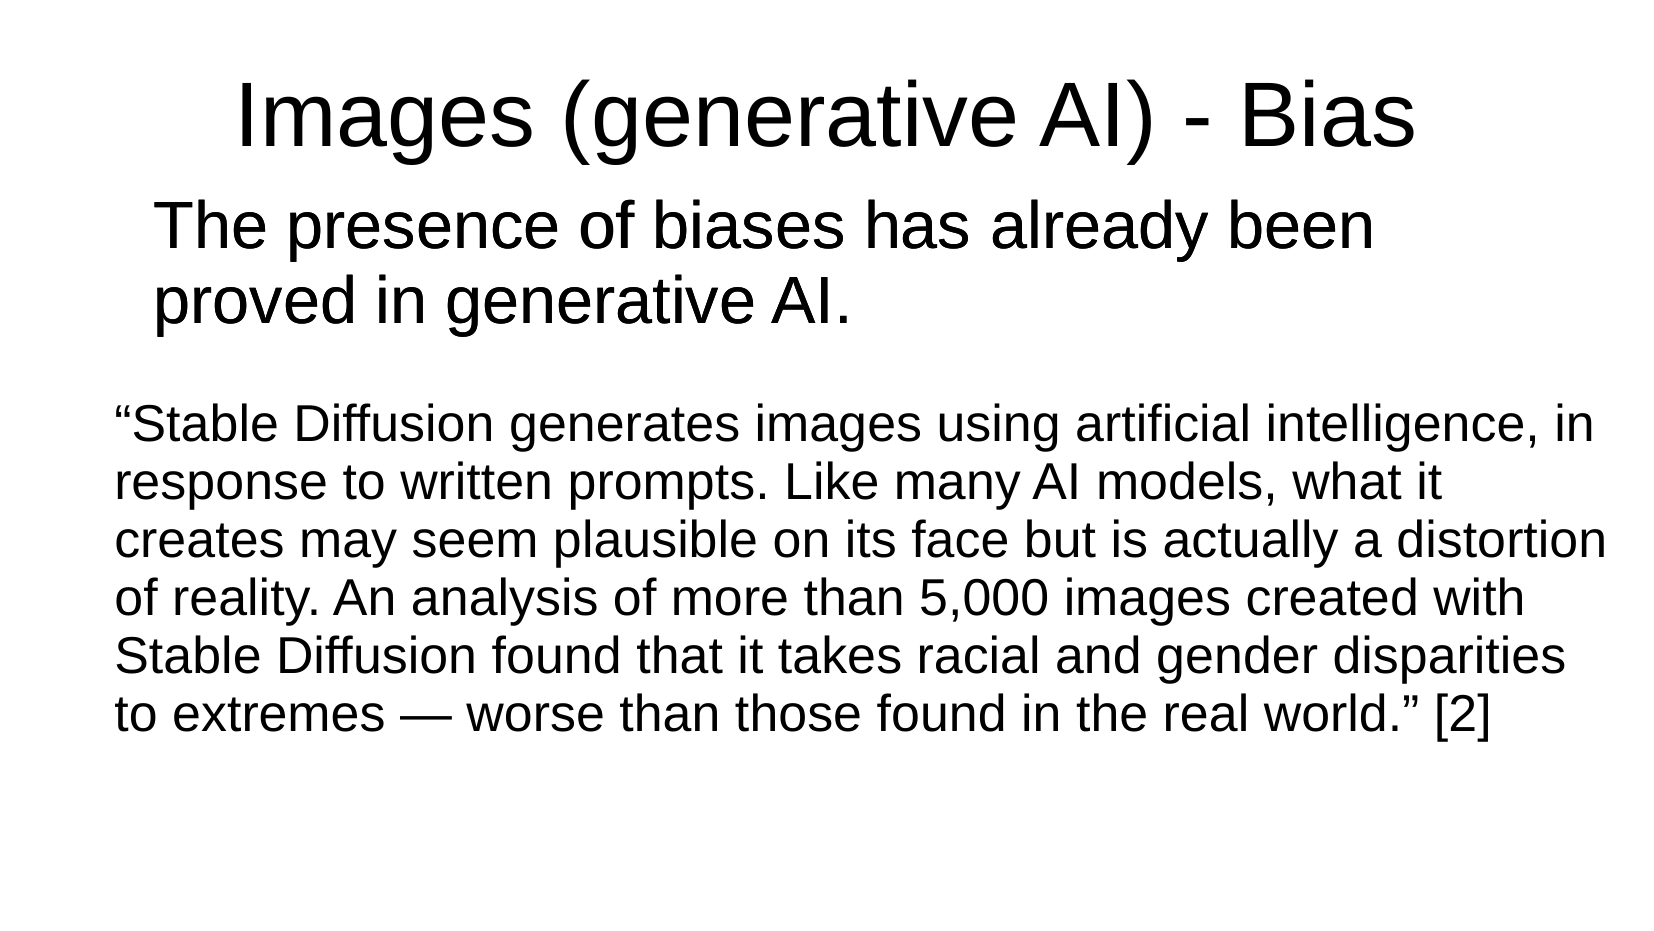

# Images (generative AI) - Bias
The presence of biases has already been proved in generative AI.
The presence of biases has already been proved in generative AI.
“Stable Diffusion generates images using artificial intelligence, in response to written prompts. Like many AI models, what it creates may seem plausible on its face but is actually a distortion of reality. An analysis of more than 5,000 images created with Stable Diffusion found that it takes racial and gender disparities to extremes — worse than those found in the real world.” [2]